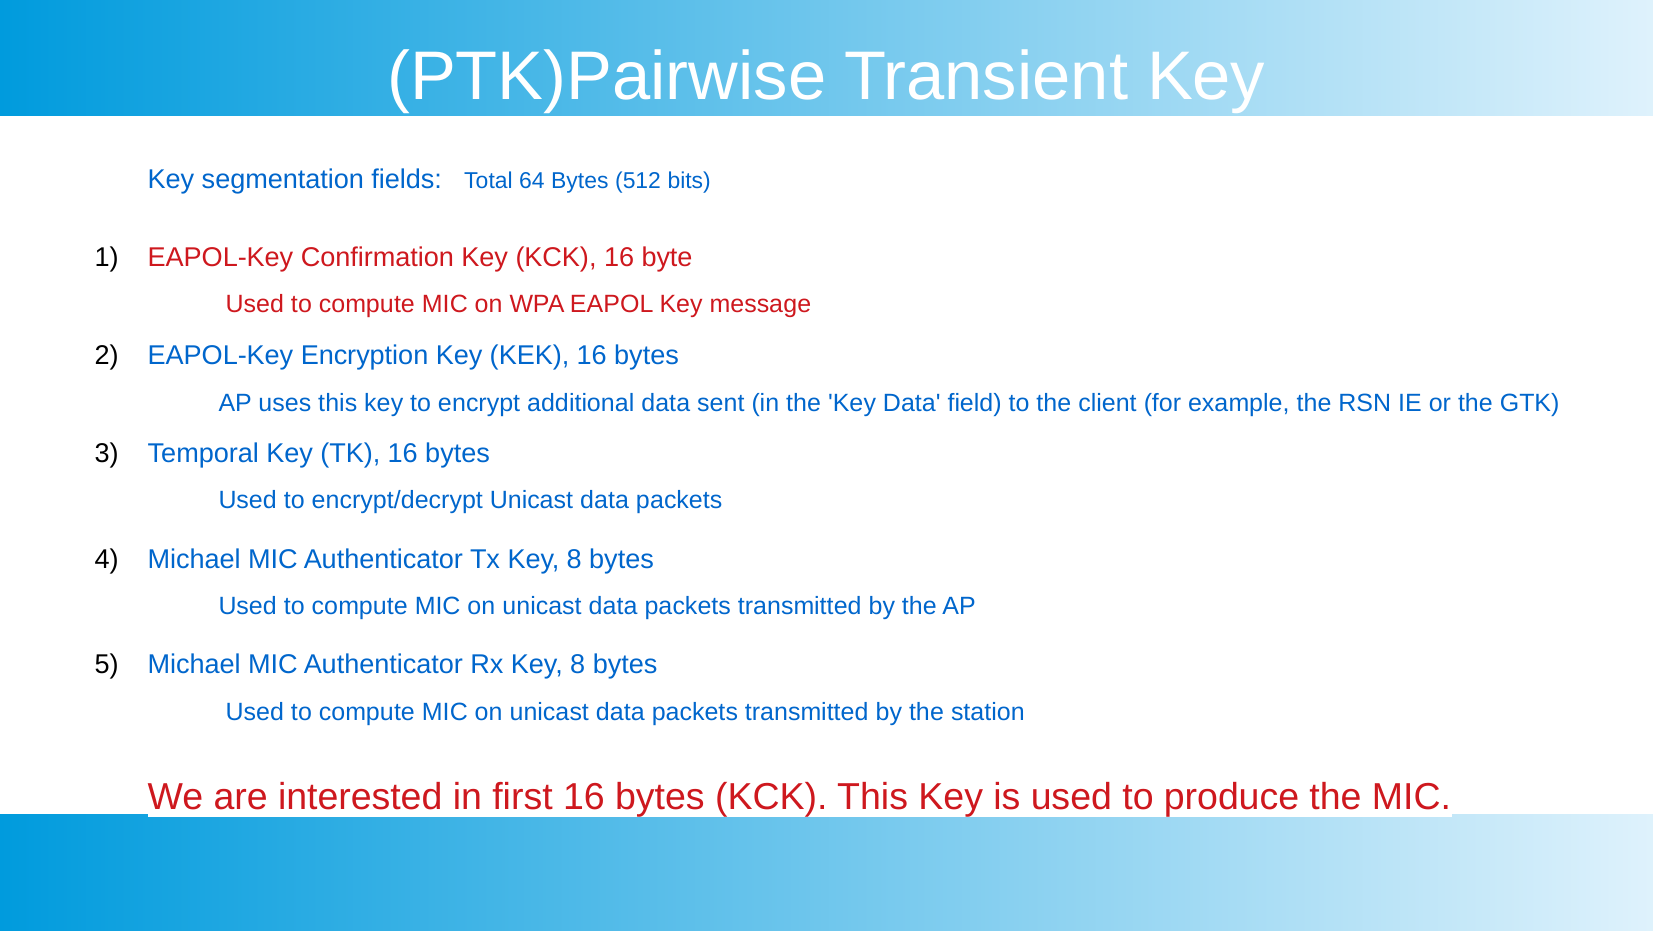

# (PTK)Pairwise Transient Key
Key segmentation fields: Total 64 Bytes (512 bits)
EAPOL-Key Confirmation Key (KCK), 16 byte
 Used to compute MIC on WPA EAPOL Key message
EAPOL-Key Encryption Key (KEK), 16 bytes
AP uses this key to encrypt additional data sent (in the 'Key Data' field) to the client (for example, the RSN IE or the GTK)
Temporal Key (TK), 16 bytes
Used to encrypt/decrypt Unicast data packets
Michael MIC Authenticator Tx Key, 8 bytes
Used to compute MIC on unicast data packets transmitted by the AP
Michael MIC Authenticator Rx Key, 8 bytes
 Used to compute MIC on unicast data packets transmitted by the station
We are interested in first 16 bytes (KCK). This Key is used to produce the MIC.